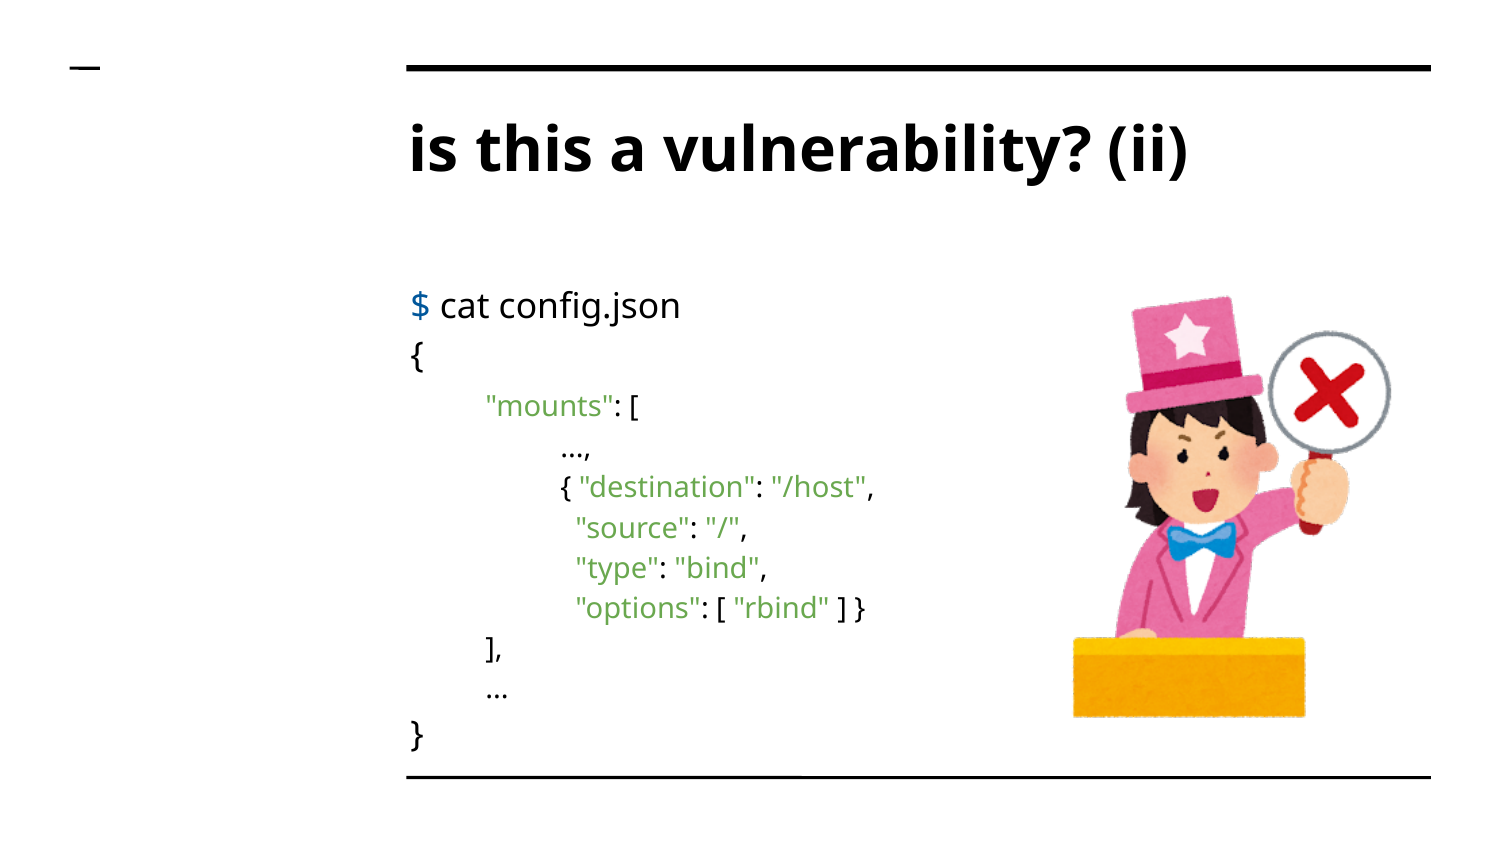

is this a vulnerability? (ii)
# $ cat config.json { "mounts": [ ..., { "destination": "/host", "source": "/", "type": "bind", "options": [ "rbind" ] } ], ... }